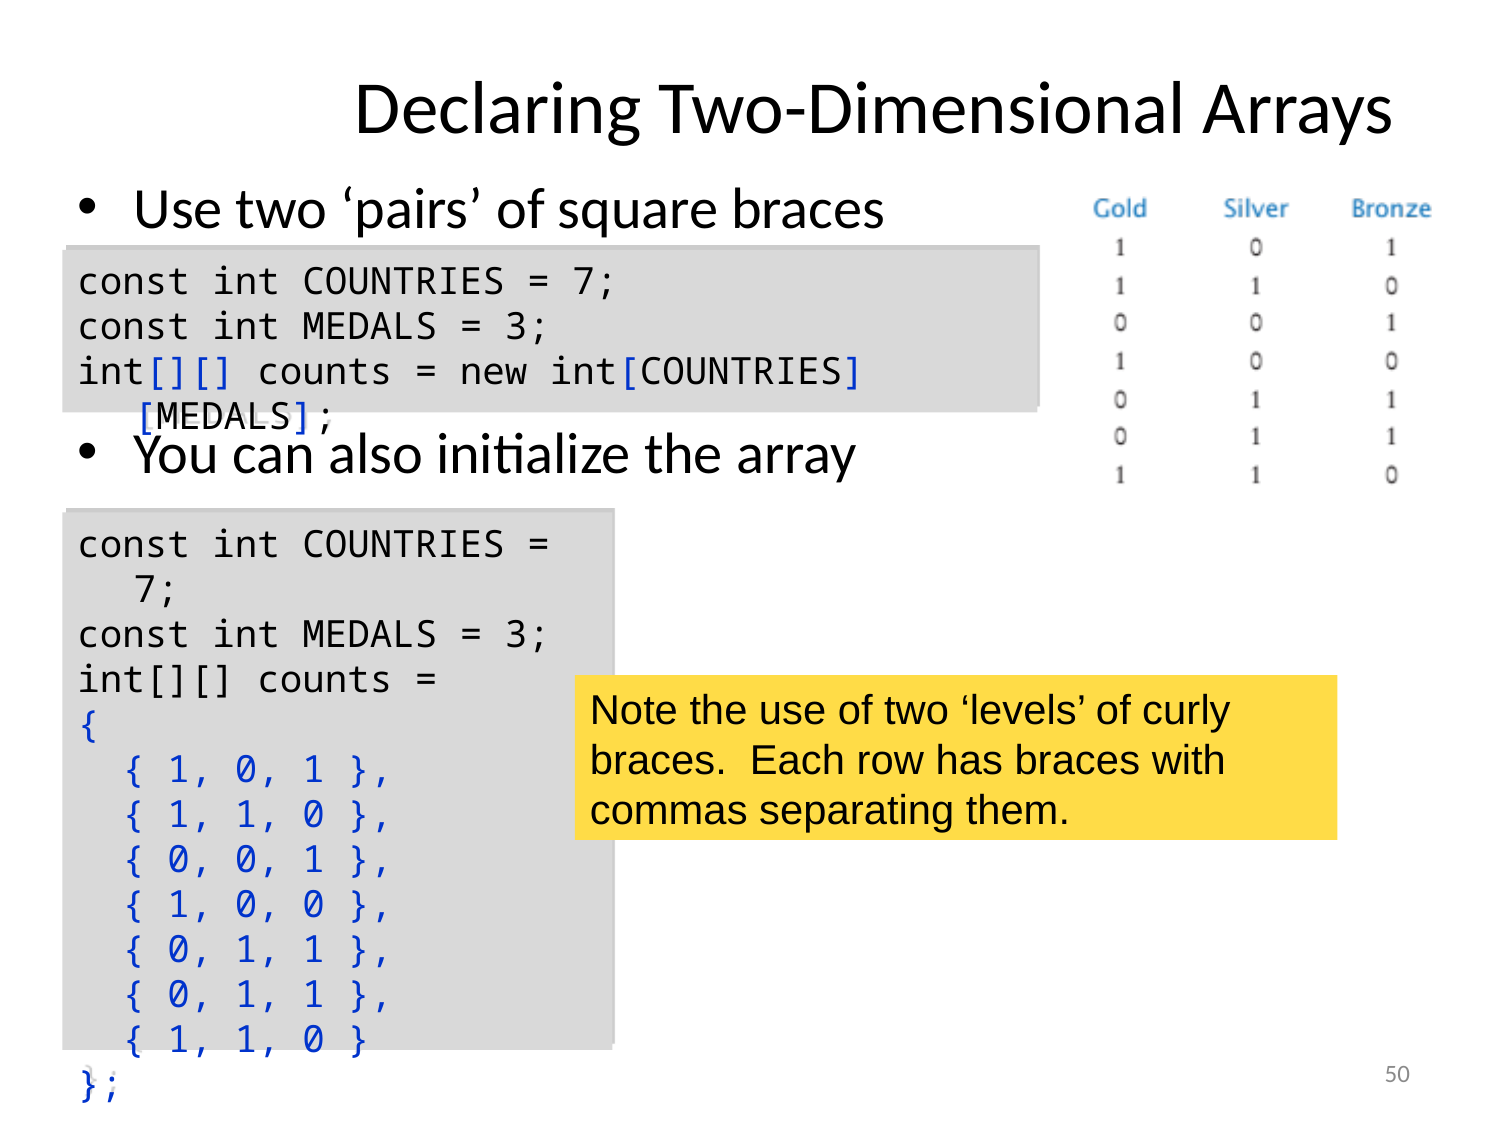

# Declaring Two-Dimensional Arrays
Use two ‘pairs’ of square braces
You can also initialize the array
const int COUNTRIES = 7;
const int MEDALS = 3;
int[][] counts = new int[COUNTRIES][MEDALS];
const int COUNTRIES = 7;
const int MEDALS = 3;
int[][] counts =
{
 { 1, 0, 1 },
 { 1, 1, 0 },
 { 0, 0, 1 },
 { 1, 0, 0 },
 { 0, 1, 1 },
 { 0, 1, 1 },
 { 1, 1, 0 }
};
Note the use of two ‘levels’ of curly braces. Each row has braces with commas separating them.